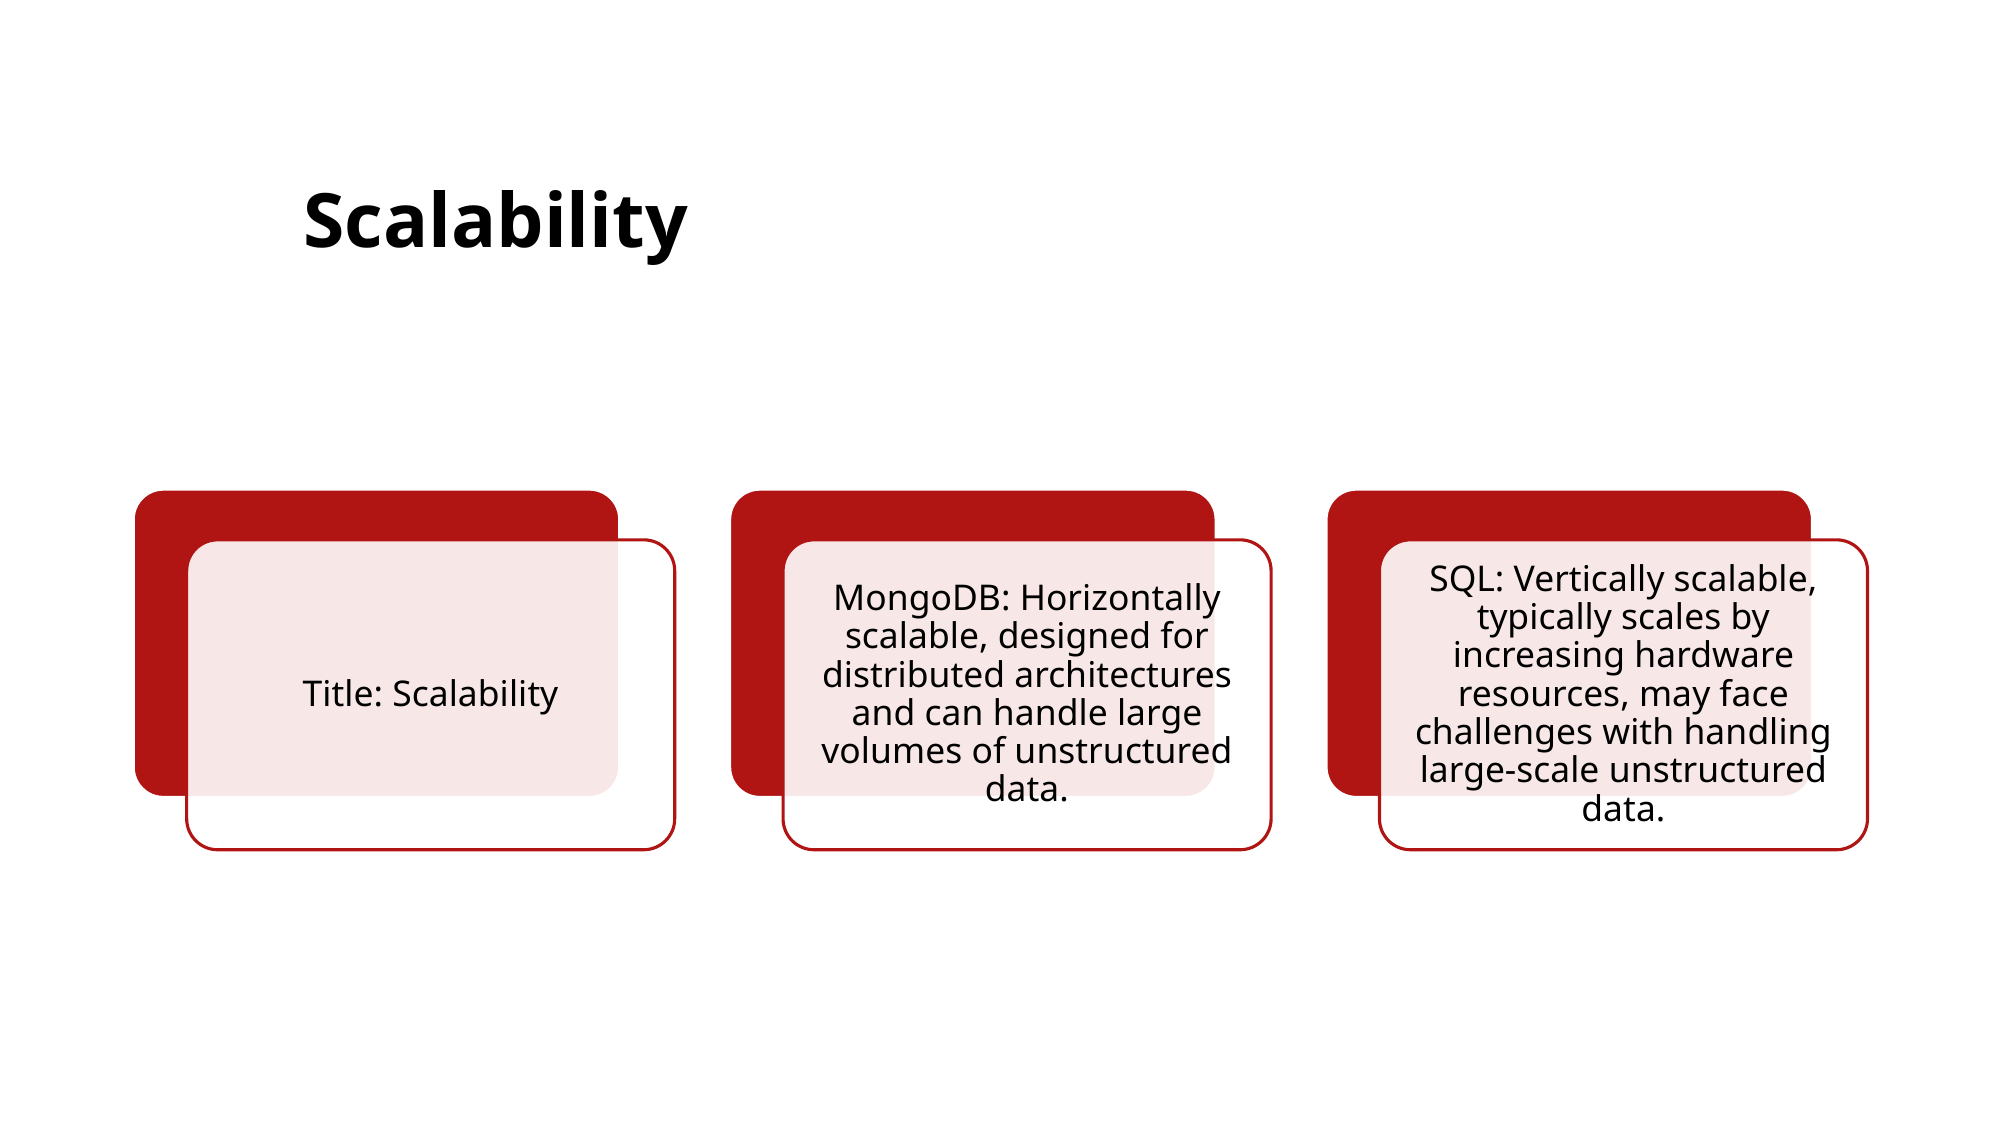

# Scalability
Title: Scalability
MongoDB: Horizontally scalable, designed for distributed architectures and can handle large volumes of unstructured data.
SQL: Vertically scalable, typically scales by increasing hardware resources, may face challenges with handling large-scale unstructured data.